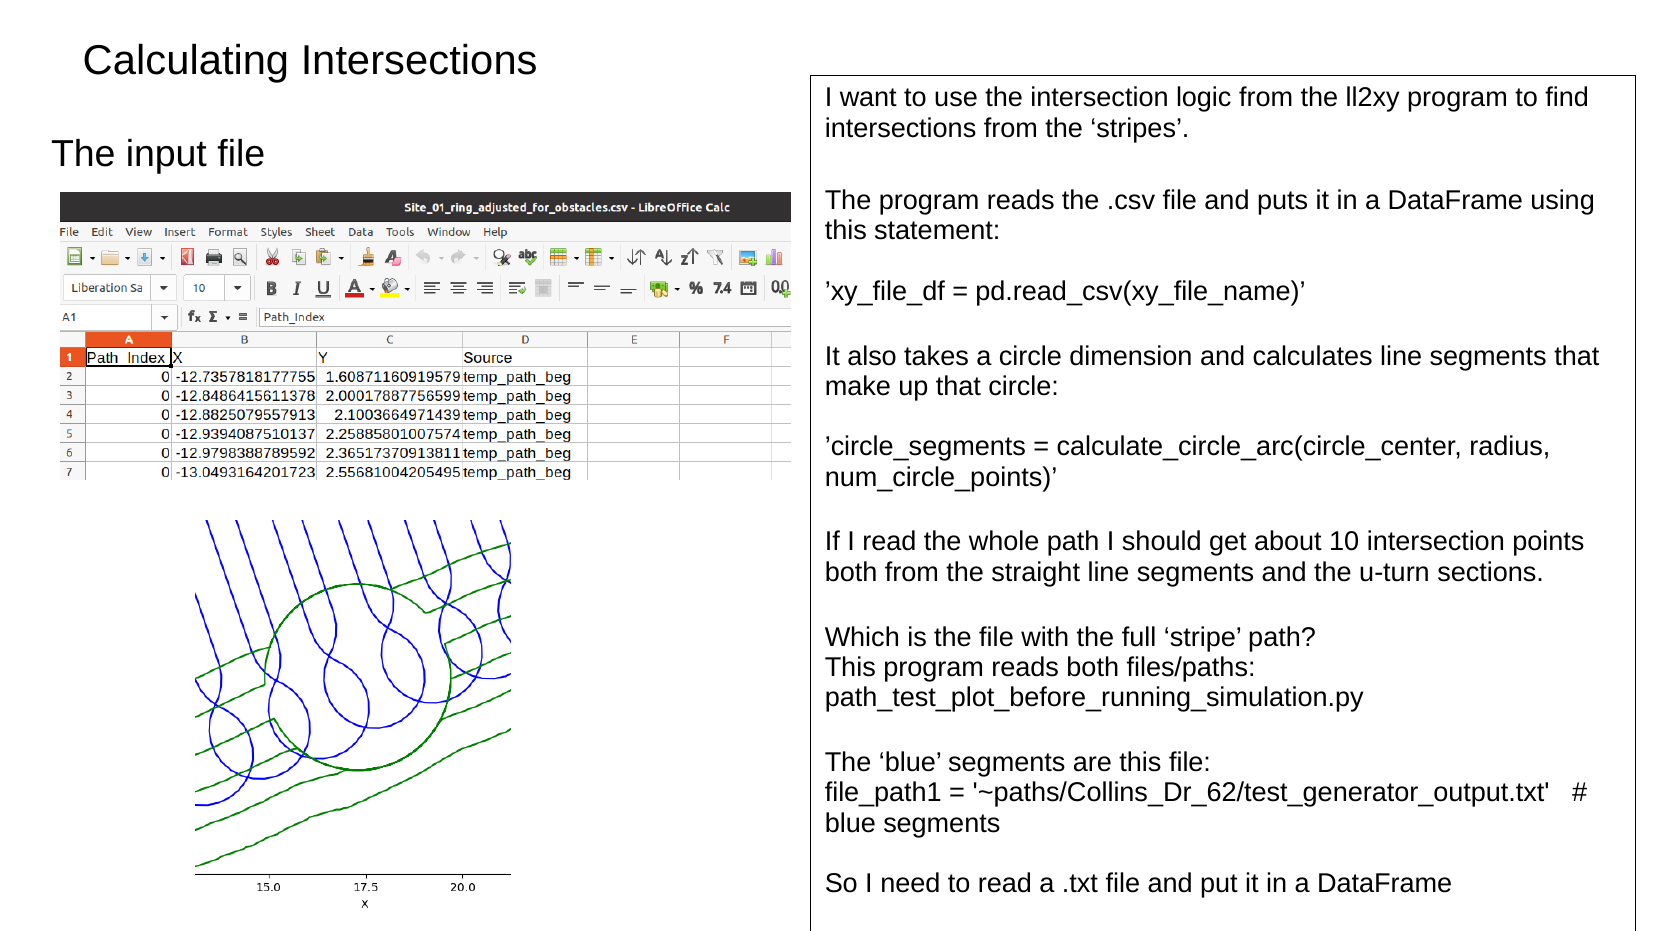

# Calculating Intersections
I want to use the intersection logic from the ll2xy program to find intersections from the ‘stripes’.
The program reads the .csv file and puts it in a DataFrame using this statement:
’xy_file_df = pd.read_csv(xy_file_name)’
It also takes a circle dimension and calculates line segments that make up that circle:
’circle_segments = calculate_circle_arc(circle_center, radius, num_circle_points)’
If I read the whole path I should get about 10 intersection points both from the straight line segments and the u-turn sections.
Which is the file with the full ‘stripe’ path?
This program reads both files/paths:
path_test_plot_before_running_simulation.py
The ‘blue’ segments are this file:
file_path1 = '~paths/Collins_Dr_62/test_generator_output.txt' # blue segments
So I need to read a .txt file and put it in a DataFrame
The input file